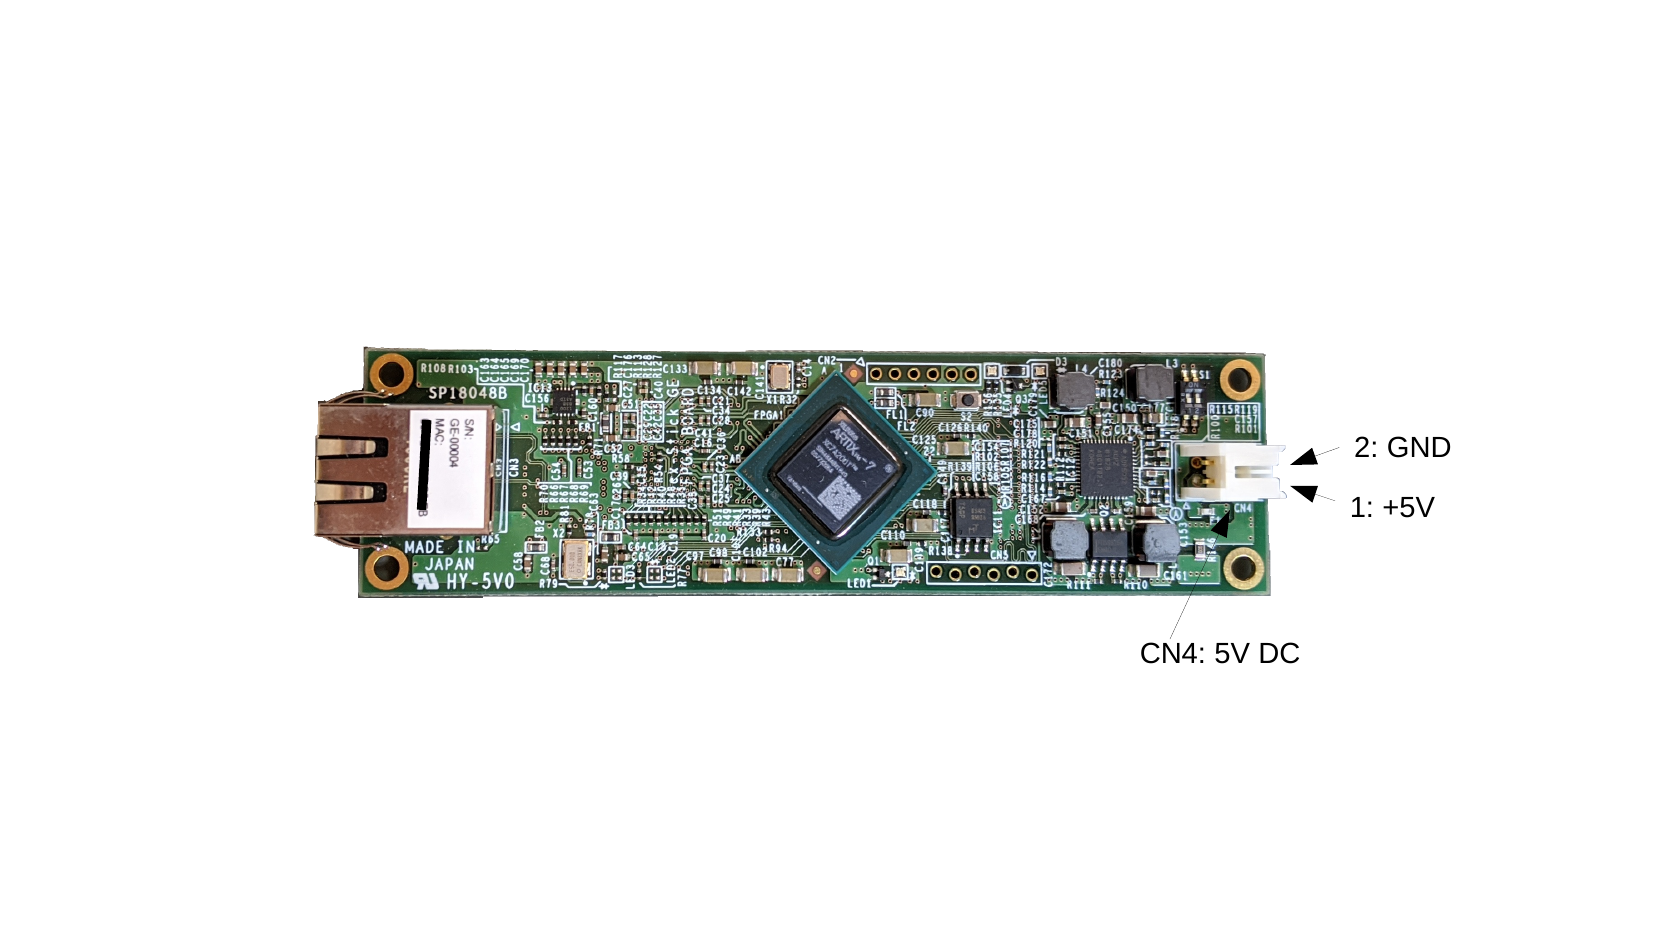

2: GND
1: +5V
CN4: 5V DC